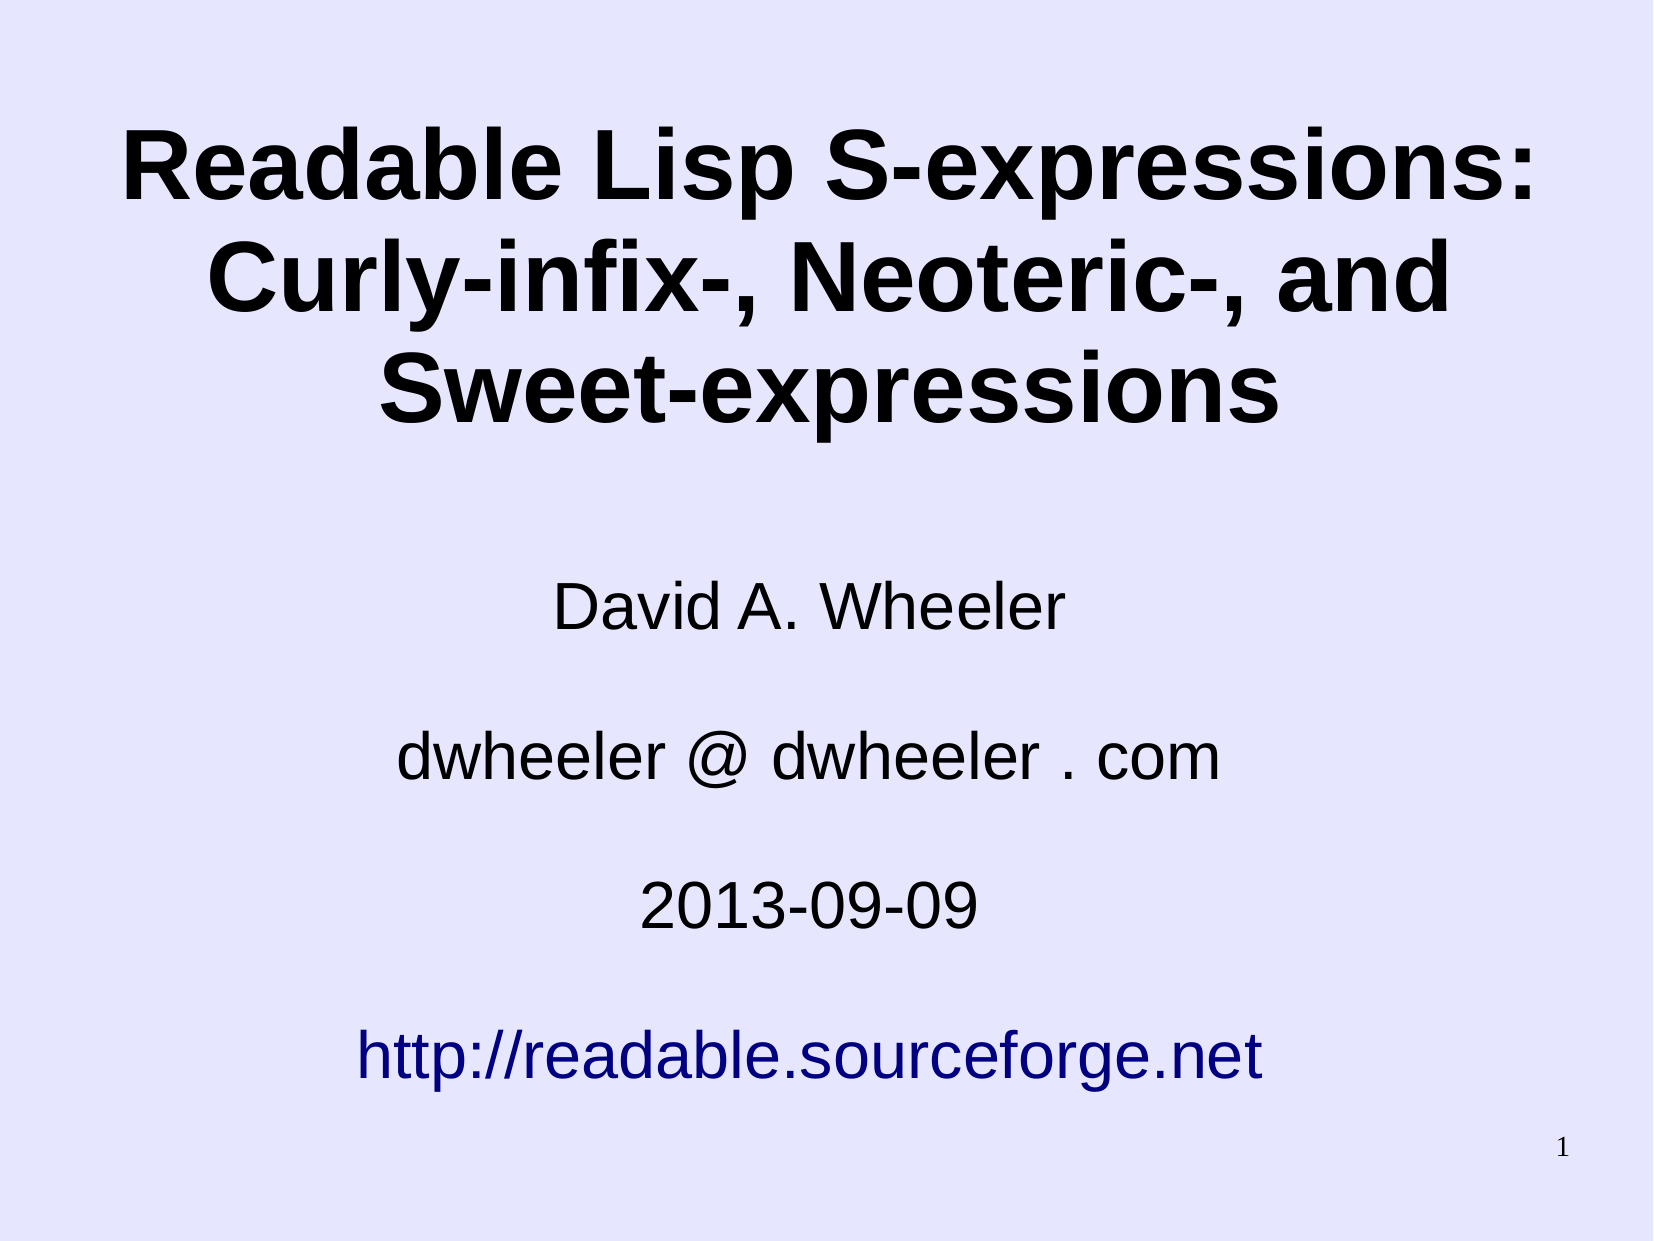

# Readable Lisp S-expressions: Curly-infix-, Neoteric-, and Sweet-expressions
David A. Wheeler
dwheeler @ dwheeler . com
2013-09-09
http://readable.sourceforge.net
1